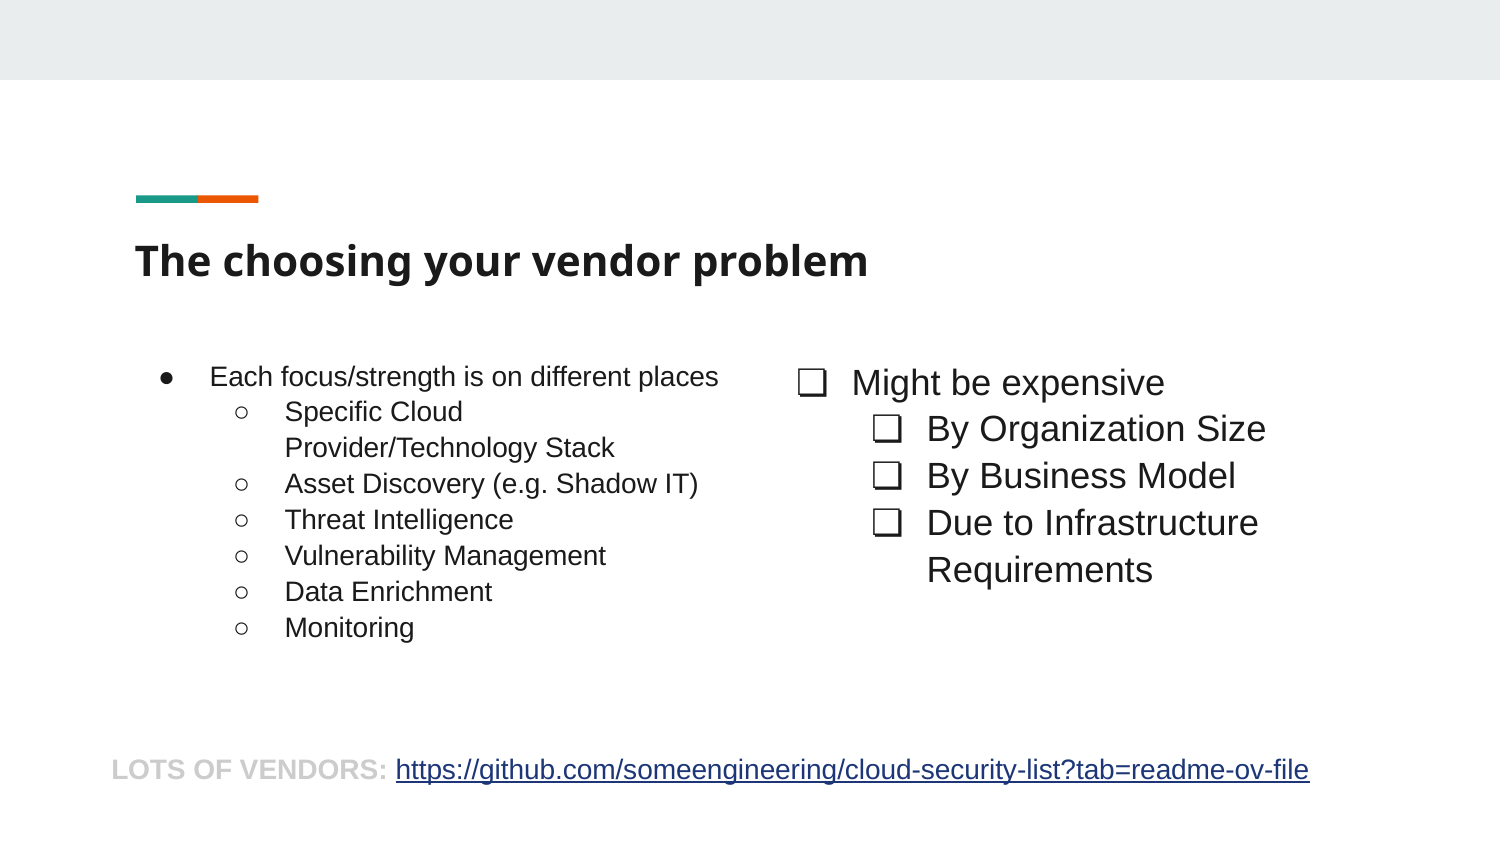

# The choosing your vendor problem
Each focus/strength is on different places
Specific Cloud Provider/Technology Stack
Asset Discovery (e.g. Shadow IT)
Threat Intelligence
Vulnerability Management
Data Enrichment
Monitoring
Might be expensive
By Organization Size
By Business Model
Due to Infrastructure Requirements
LOTS OF VENDORS: https://github.com/someengineering/cloud-security-list?tab=readme-ov-file